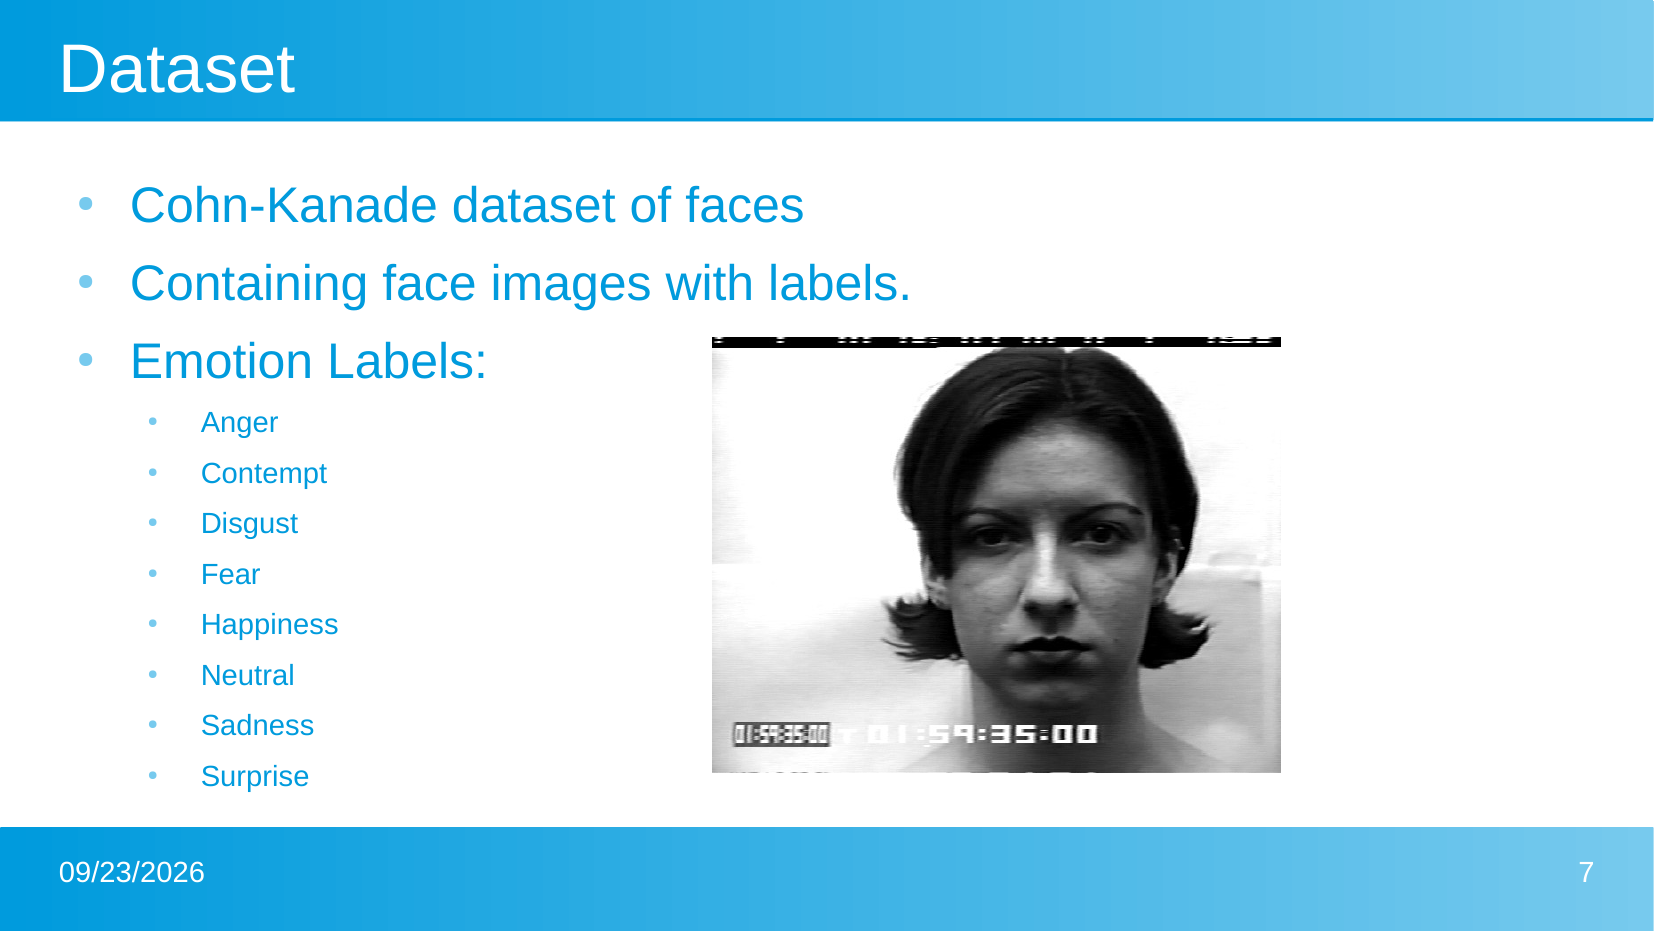

# Dataset
Cohn-Kanade dataset of faces
Containing face images with labels.
Emotion Labels:
Anger
Contempt
Disgust
Fear
Happiness
Neutral
Sadness
Surprise
7